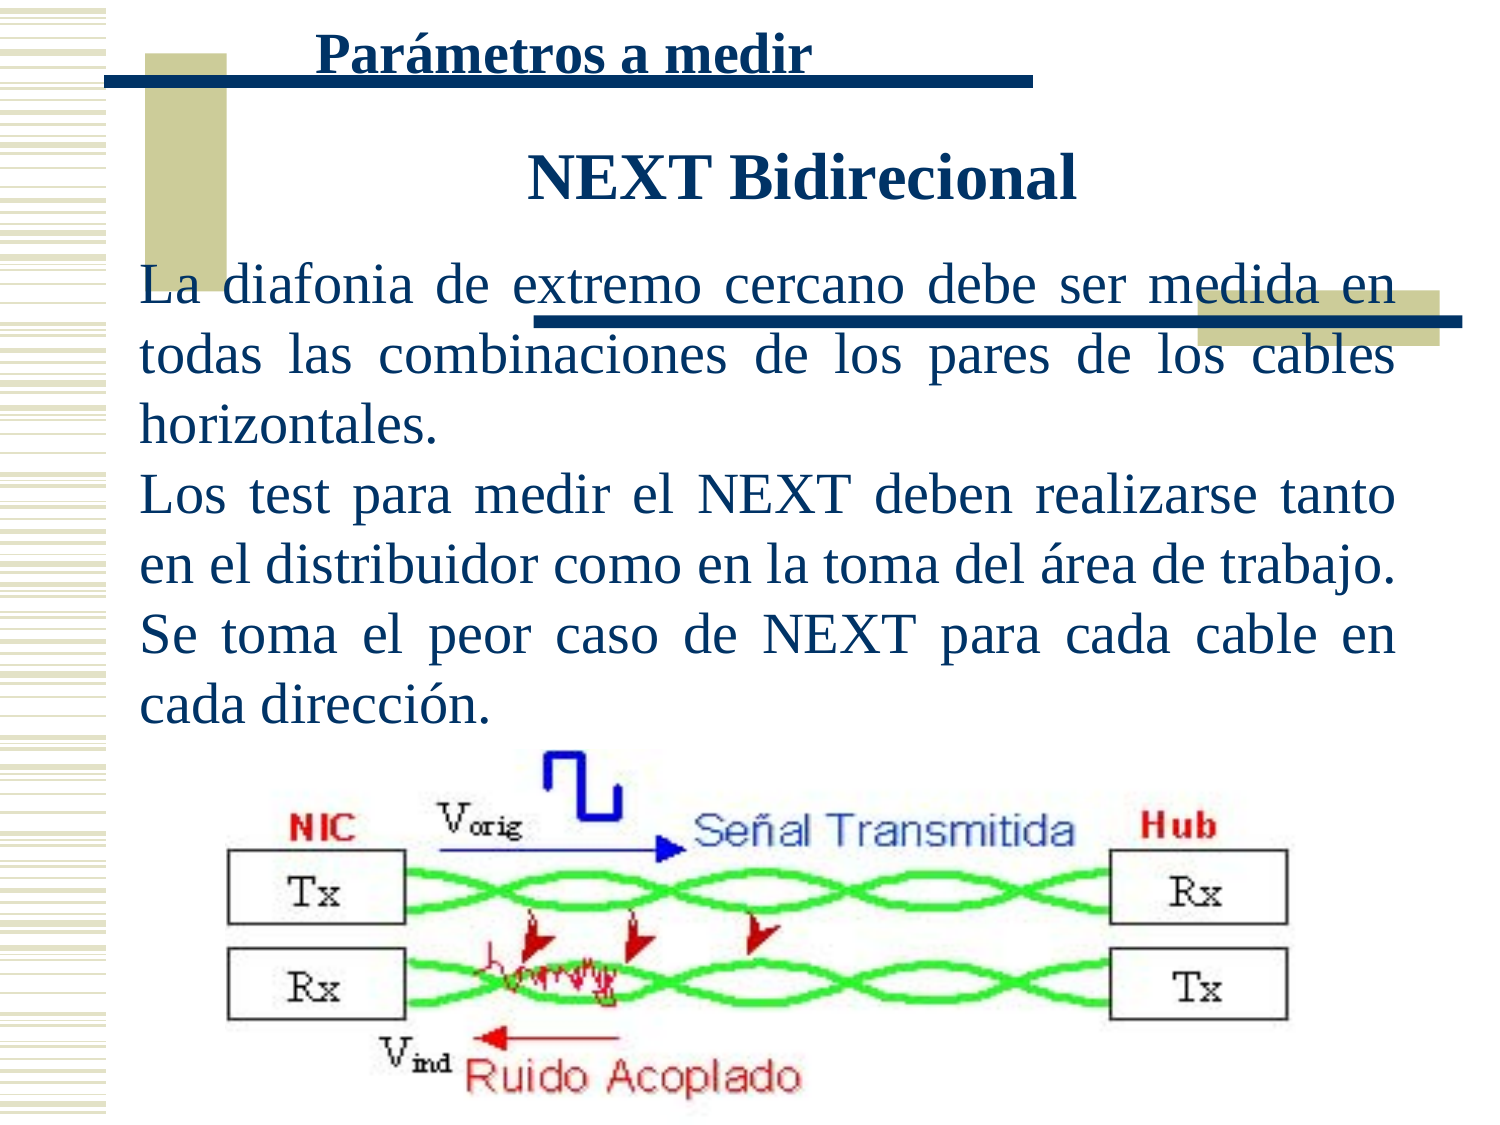

Parámetros a medir
NEXT Bidirecional
La diafonia de extremo cercano debe ser medida en todas las combinaciones de los pares de los cables horizontales.
Los test para medir el NEXT deben realizarse tanto en el distribuidor como en la toma del área de trabajo. Se toma el peor caso de NEXT para cada cable en cada dirección.